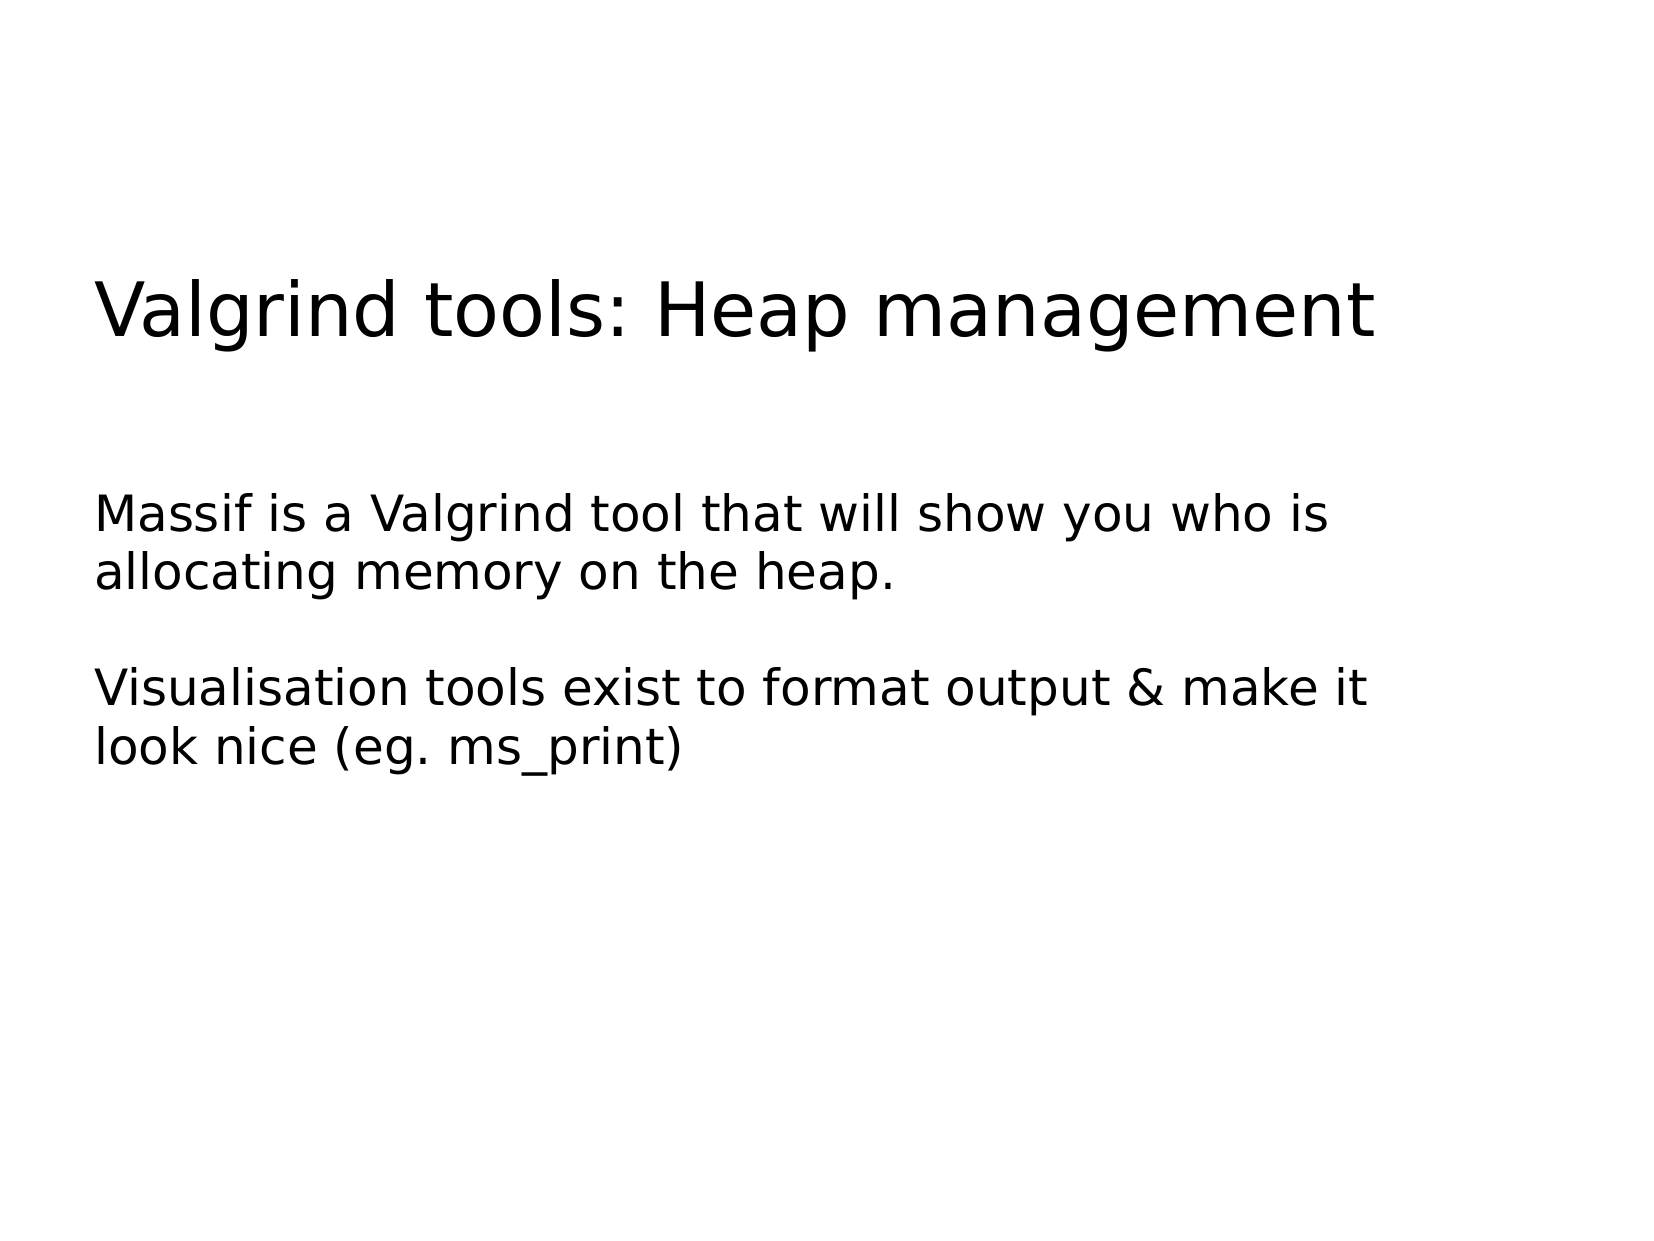

Valgrind tools: Heap management
Massif is a Valgrind tool that will show you who is allocating memory on the heap.
Visualisation tools exist to format output & make it look nice (eg. ms_print)